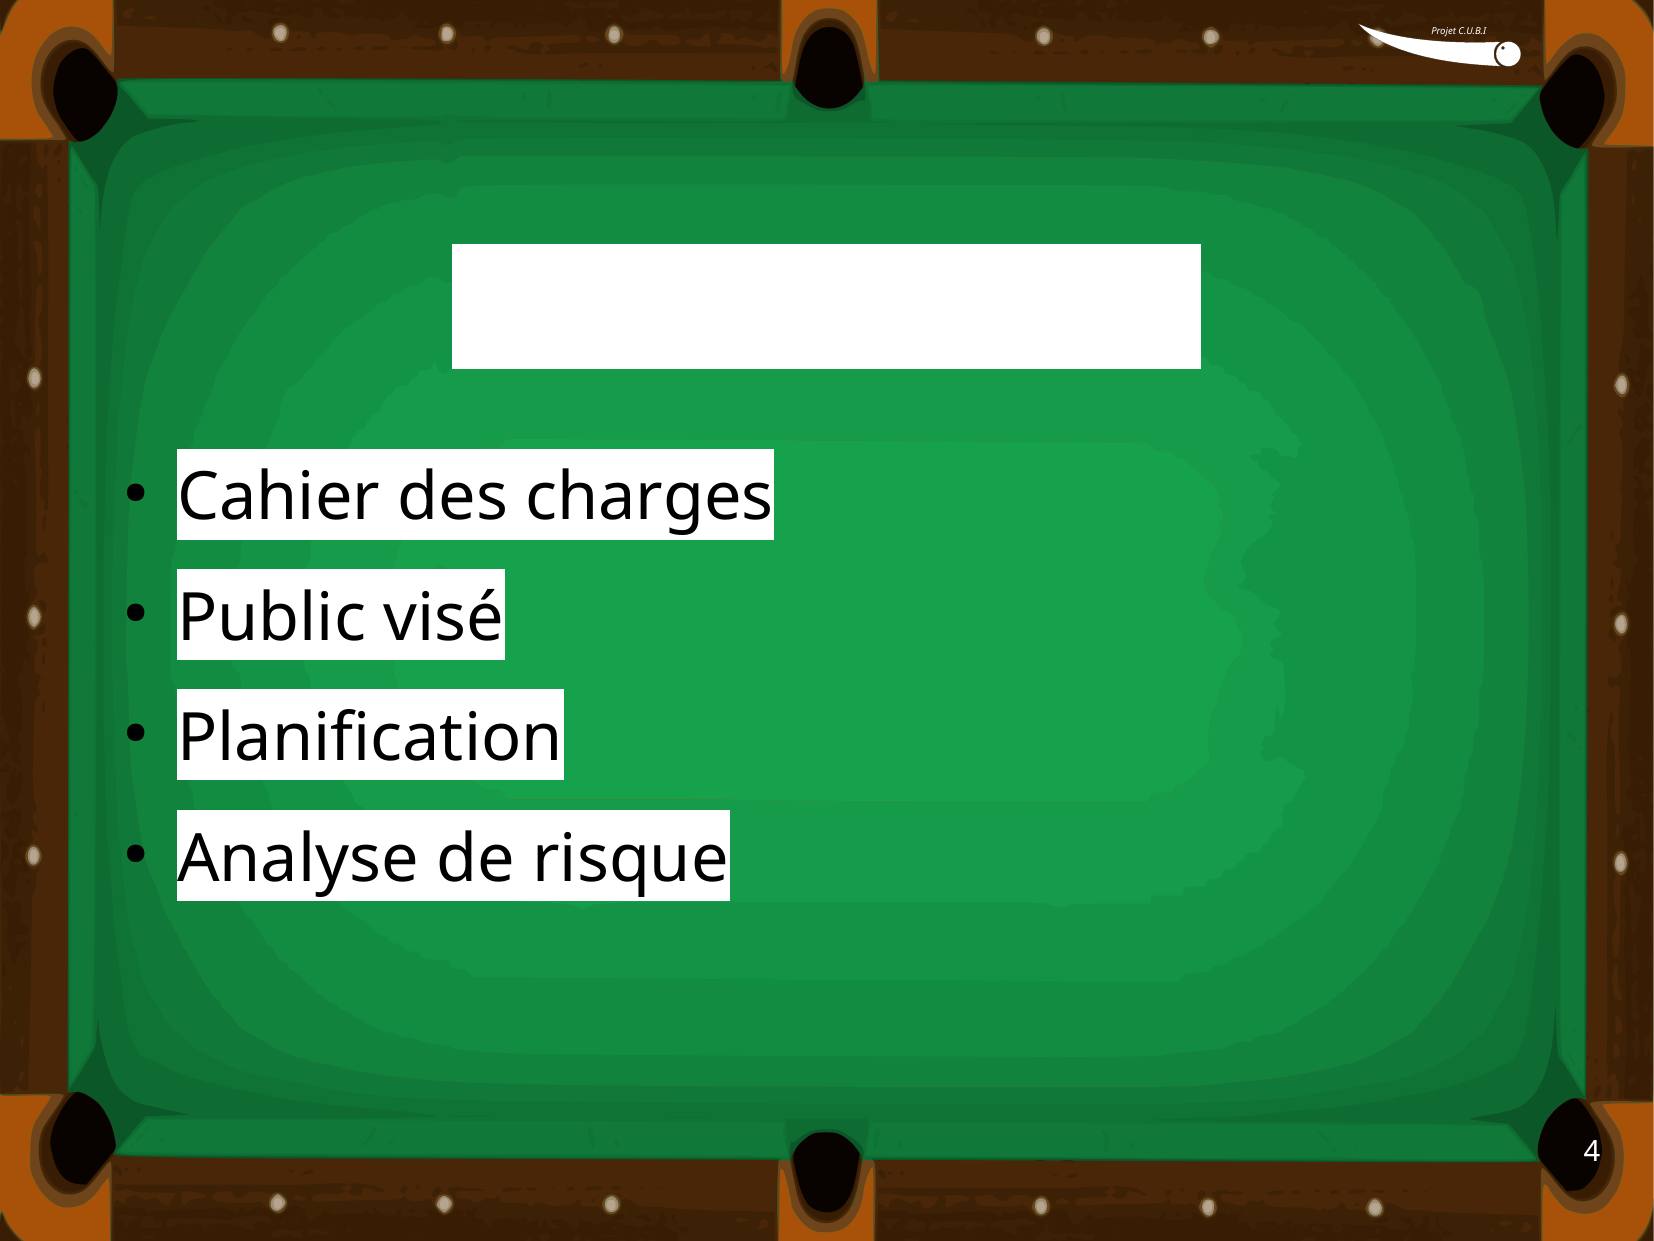

# Gestion du projet
Cahier des charges
Public visé
Planification
Analyse de risque
4